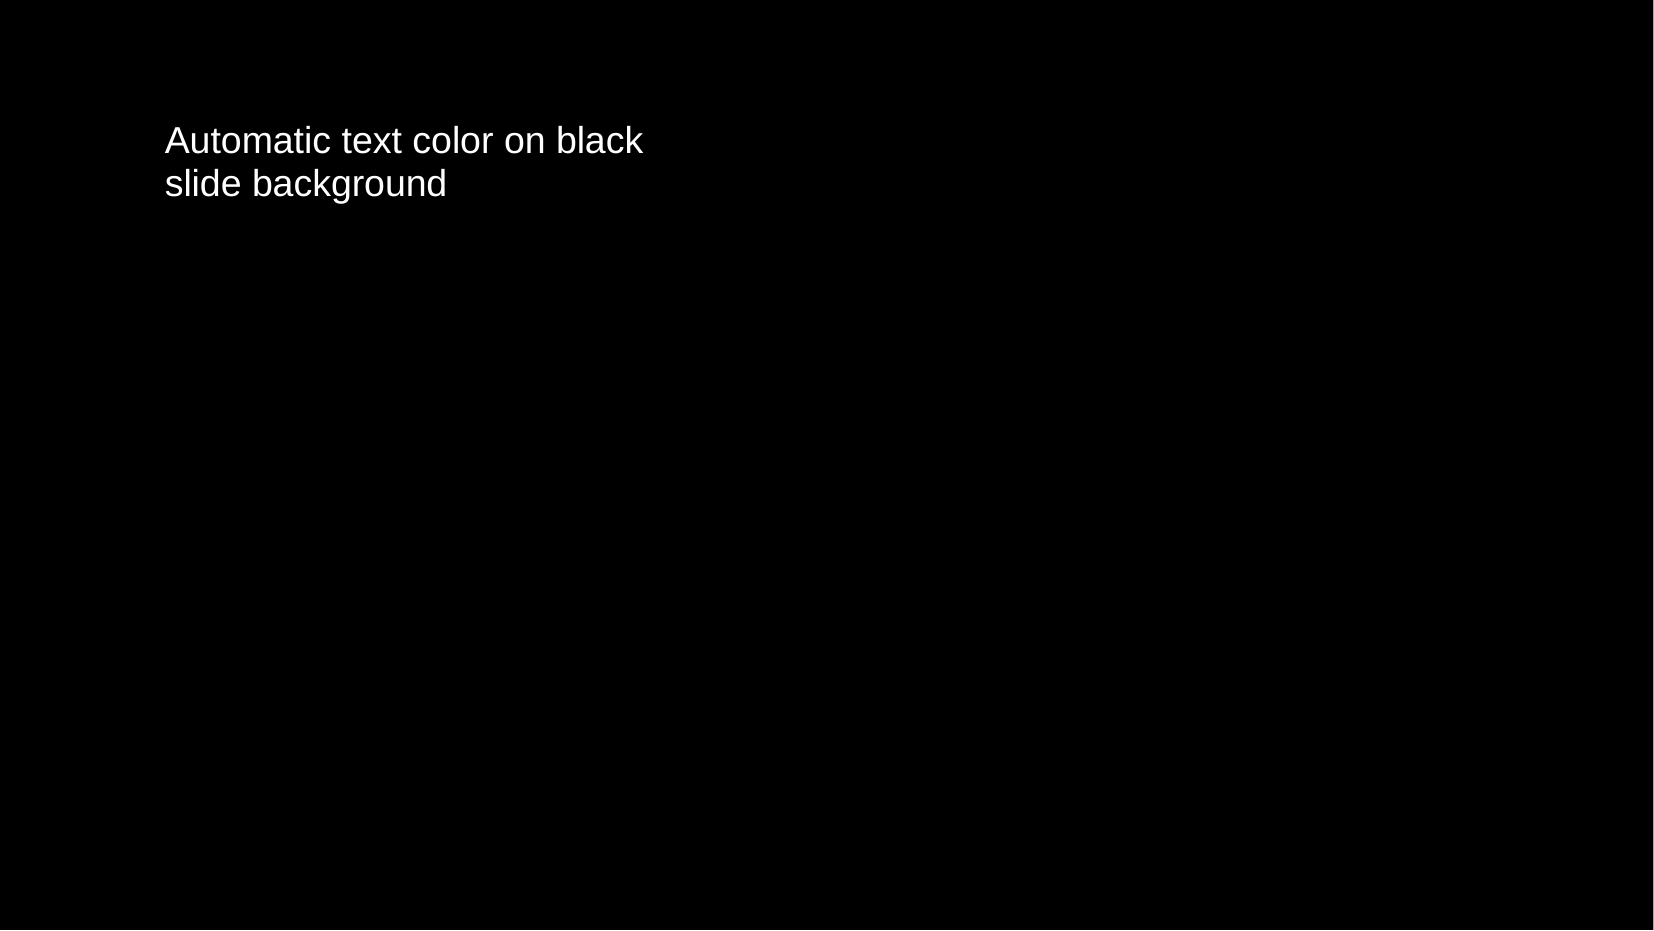

Automatic text color on black slide background